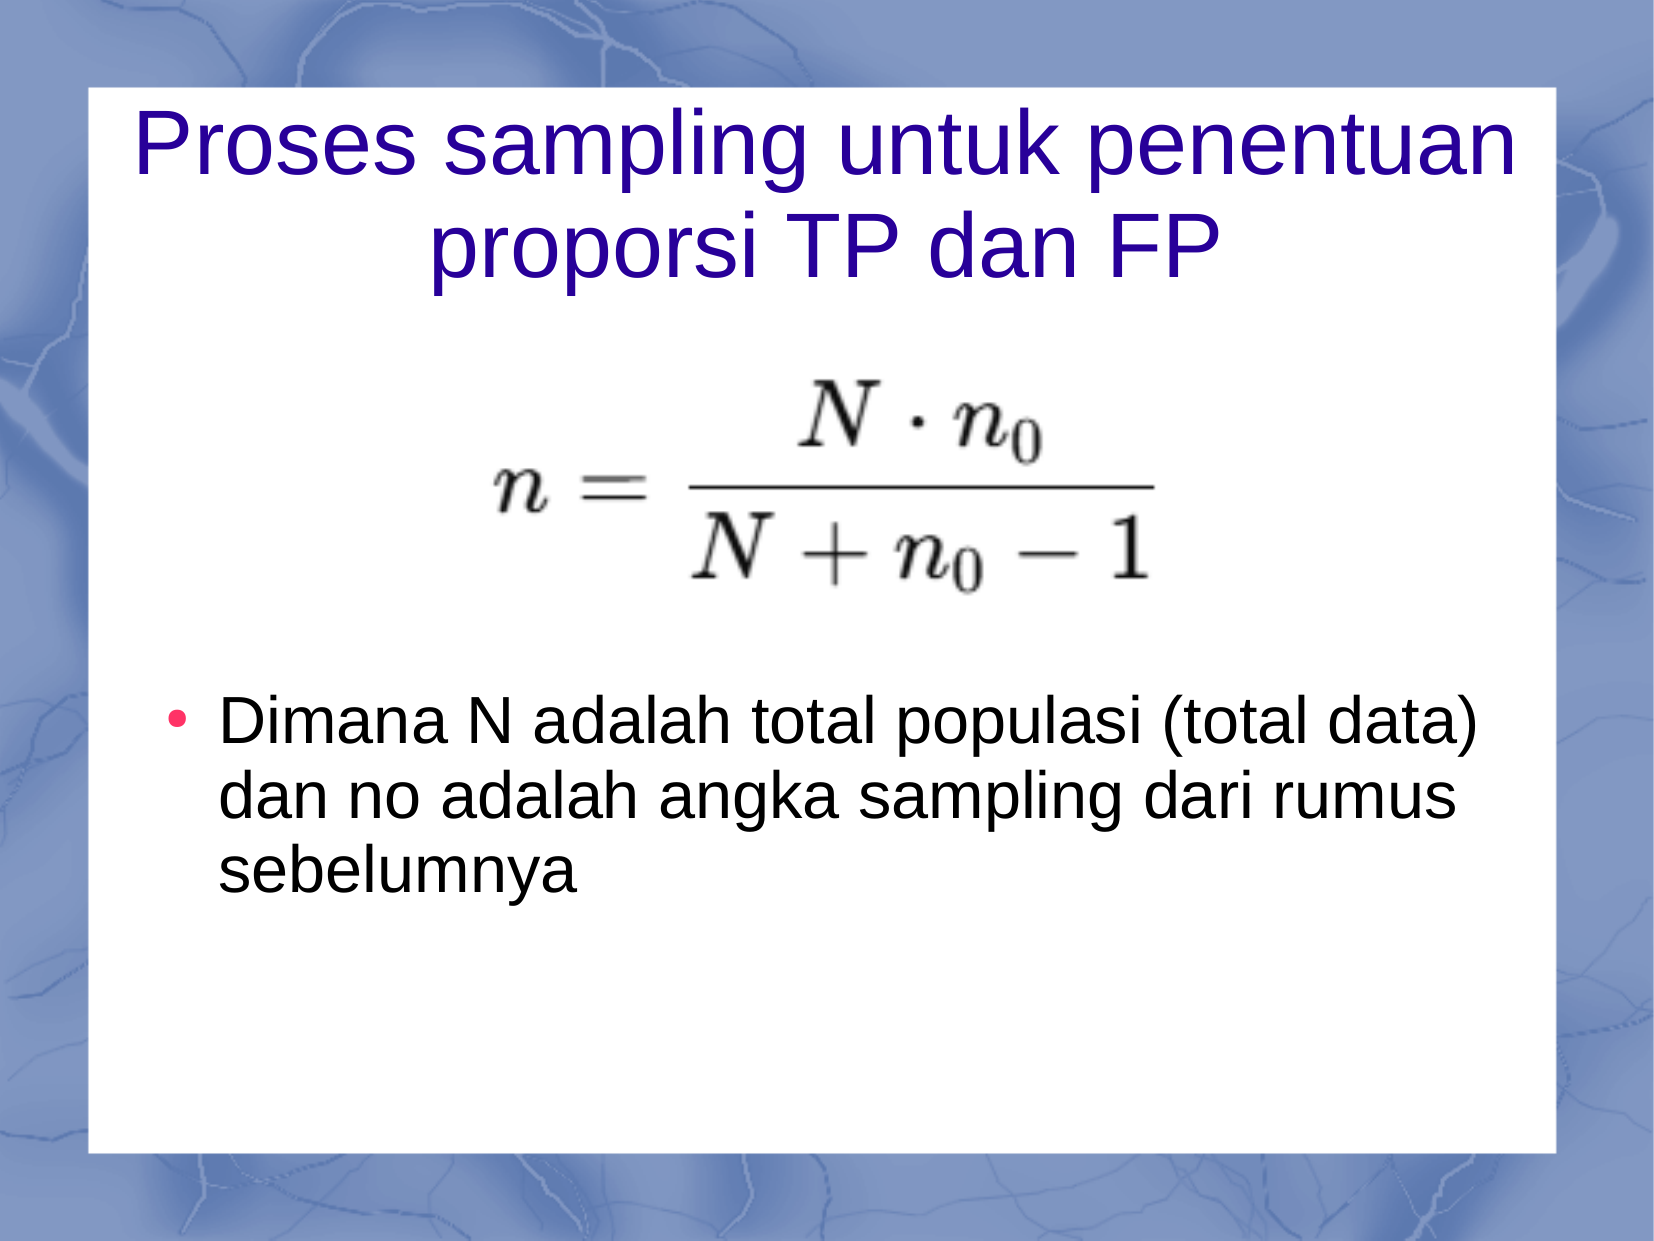

# Proses sampling untuk penentuan proporsi TP dan FP
Dimana N adalah total populasi (total data) dan no adalah angka sampling dari rumus sebelumnya